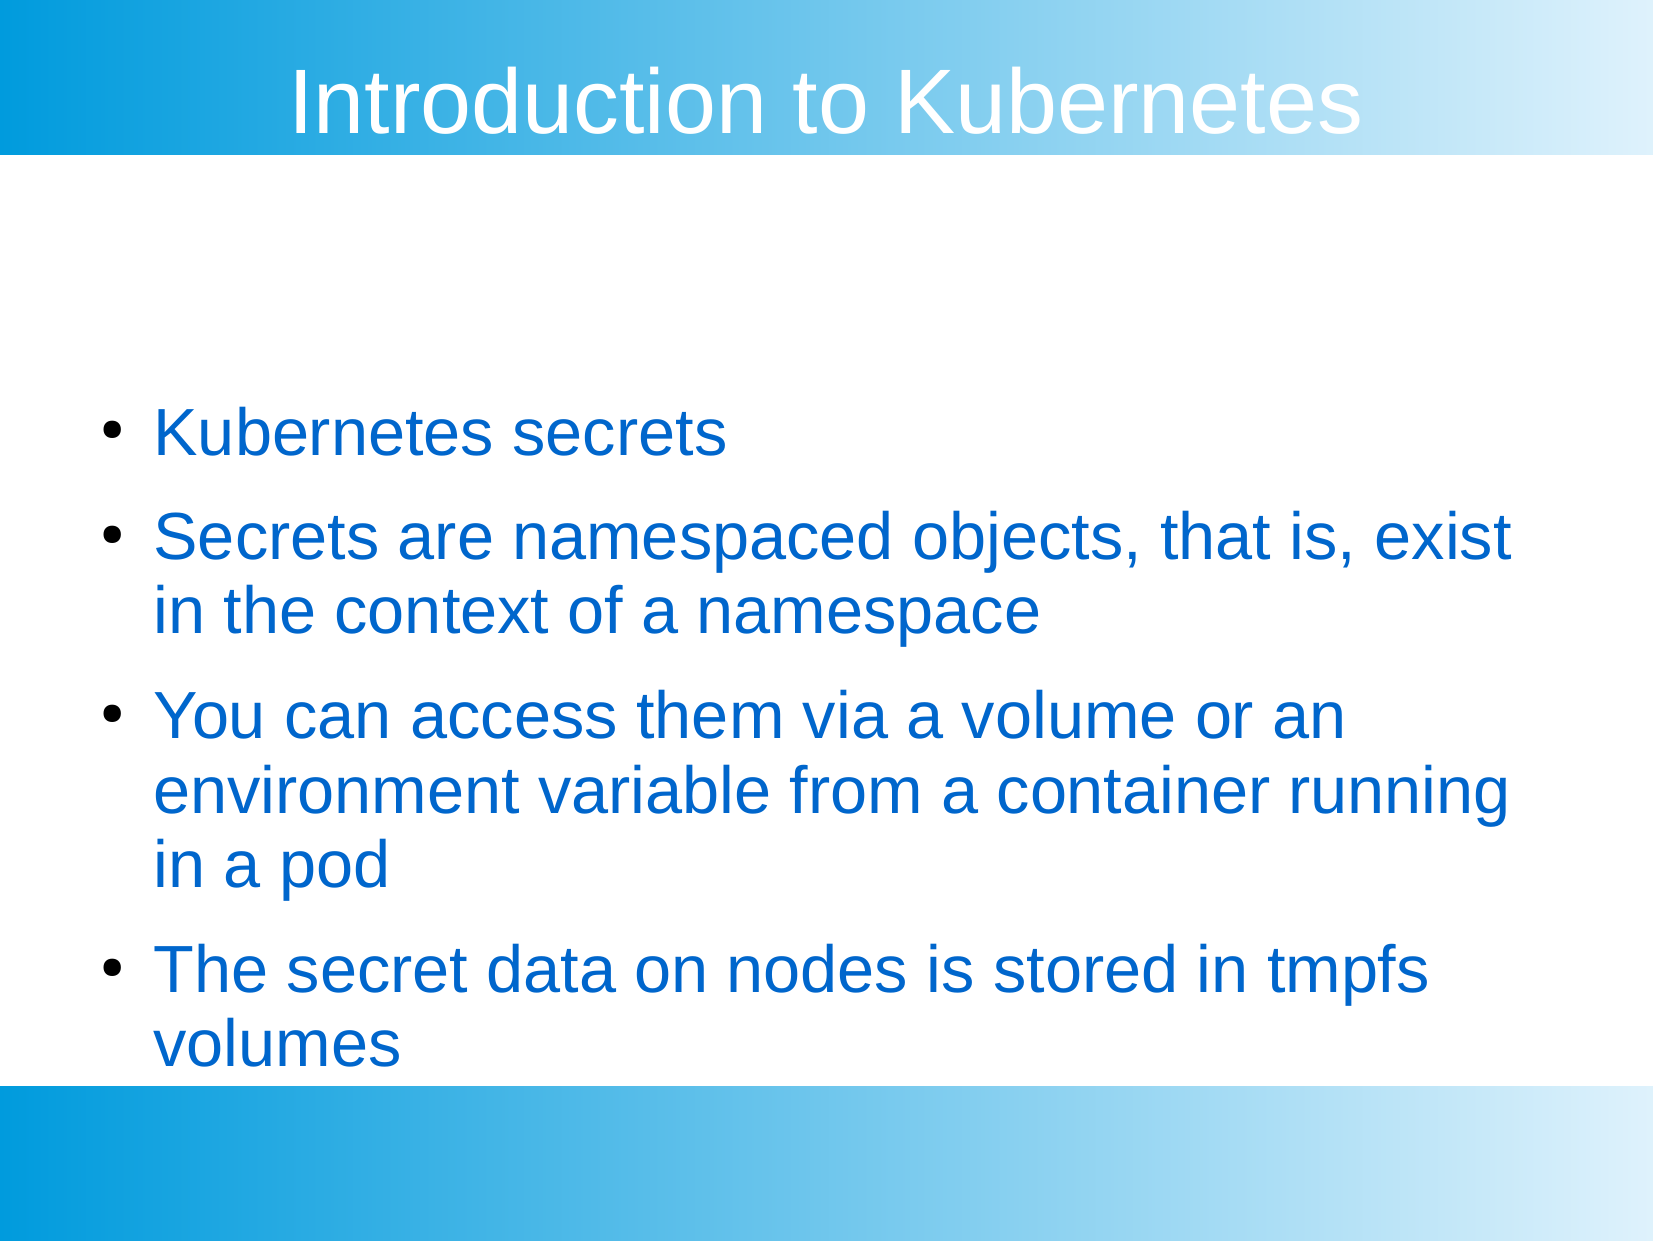

# Introduction to Kubernetes
Kubernetes secrets
Secrets are namespaced objects, that is, exist in the context of a namespace
You can access them via a volume or an environment variable from a container running in a pod
The secret data on nodes is stored in tmpfs volumes